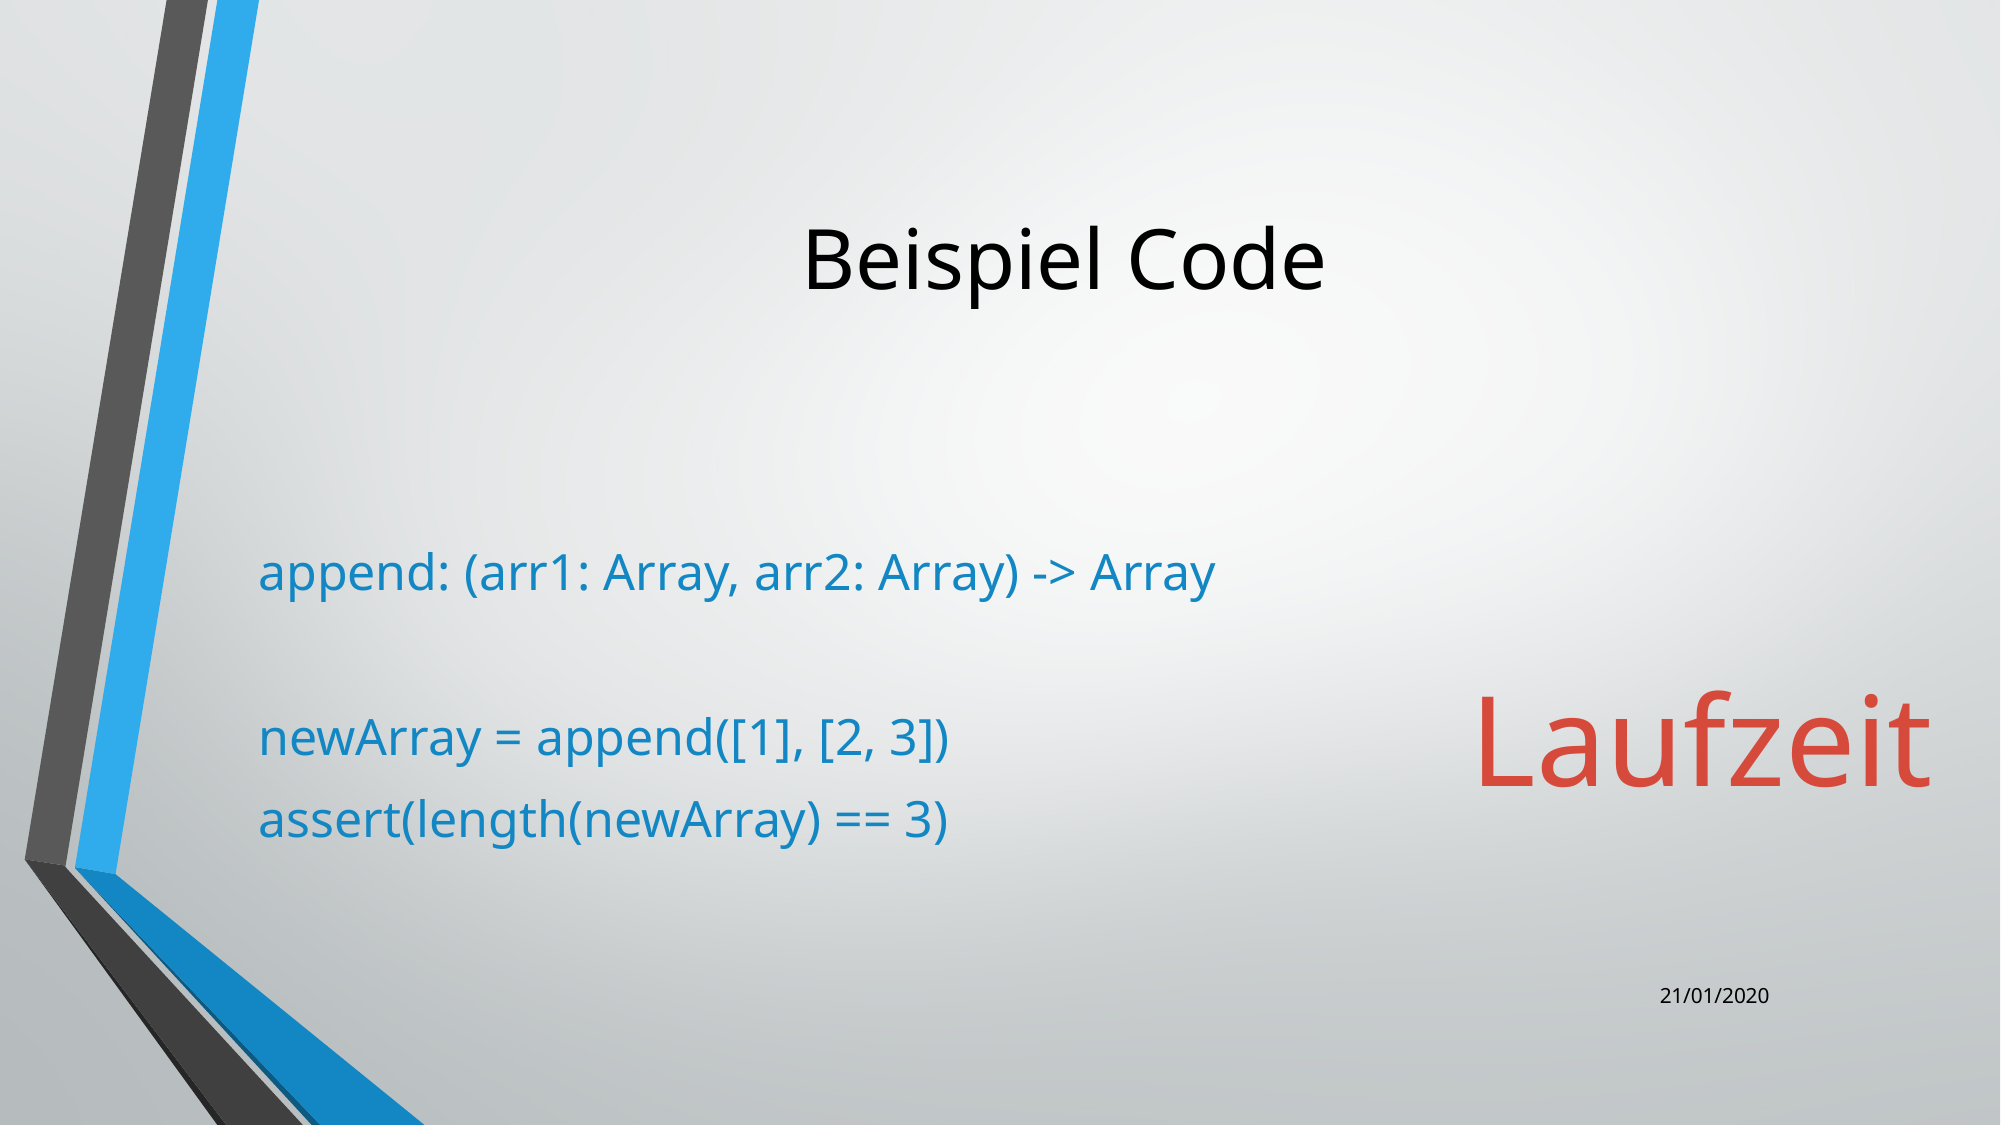

Beispiel Code
append: (arr1: Array, arr2: Array) -> Array
newArray = append([1], [2, 3])
assert(length(newArray) == 3)
Laufzeit
21/01/2020